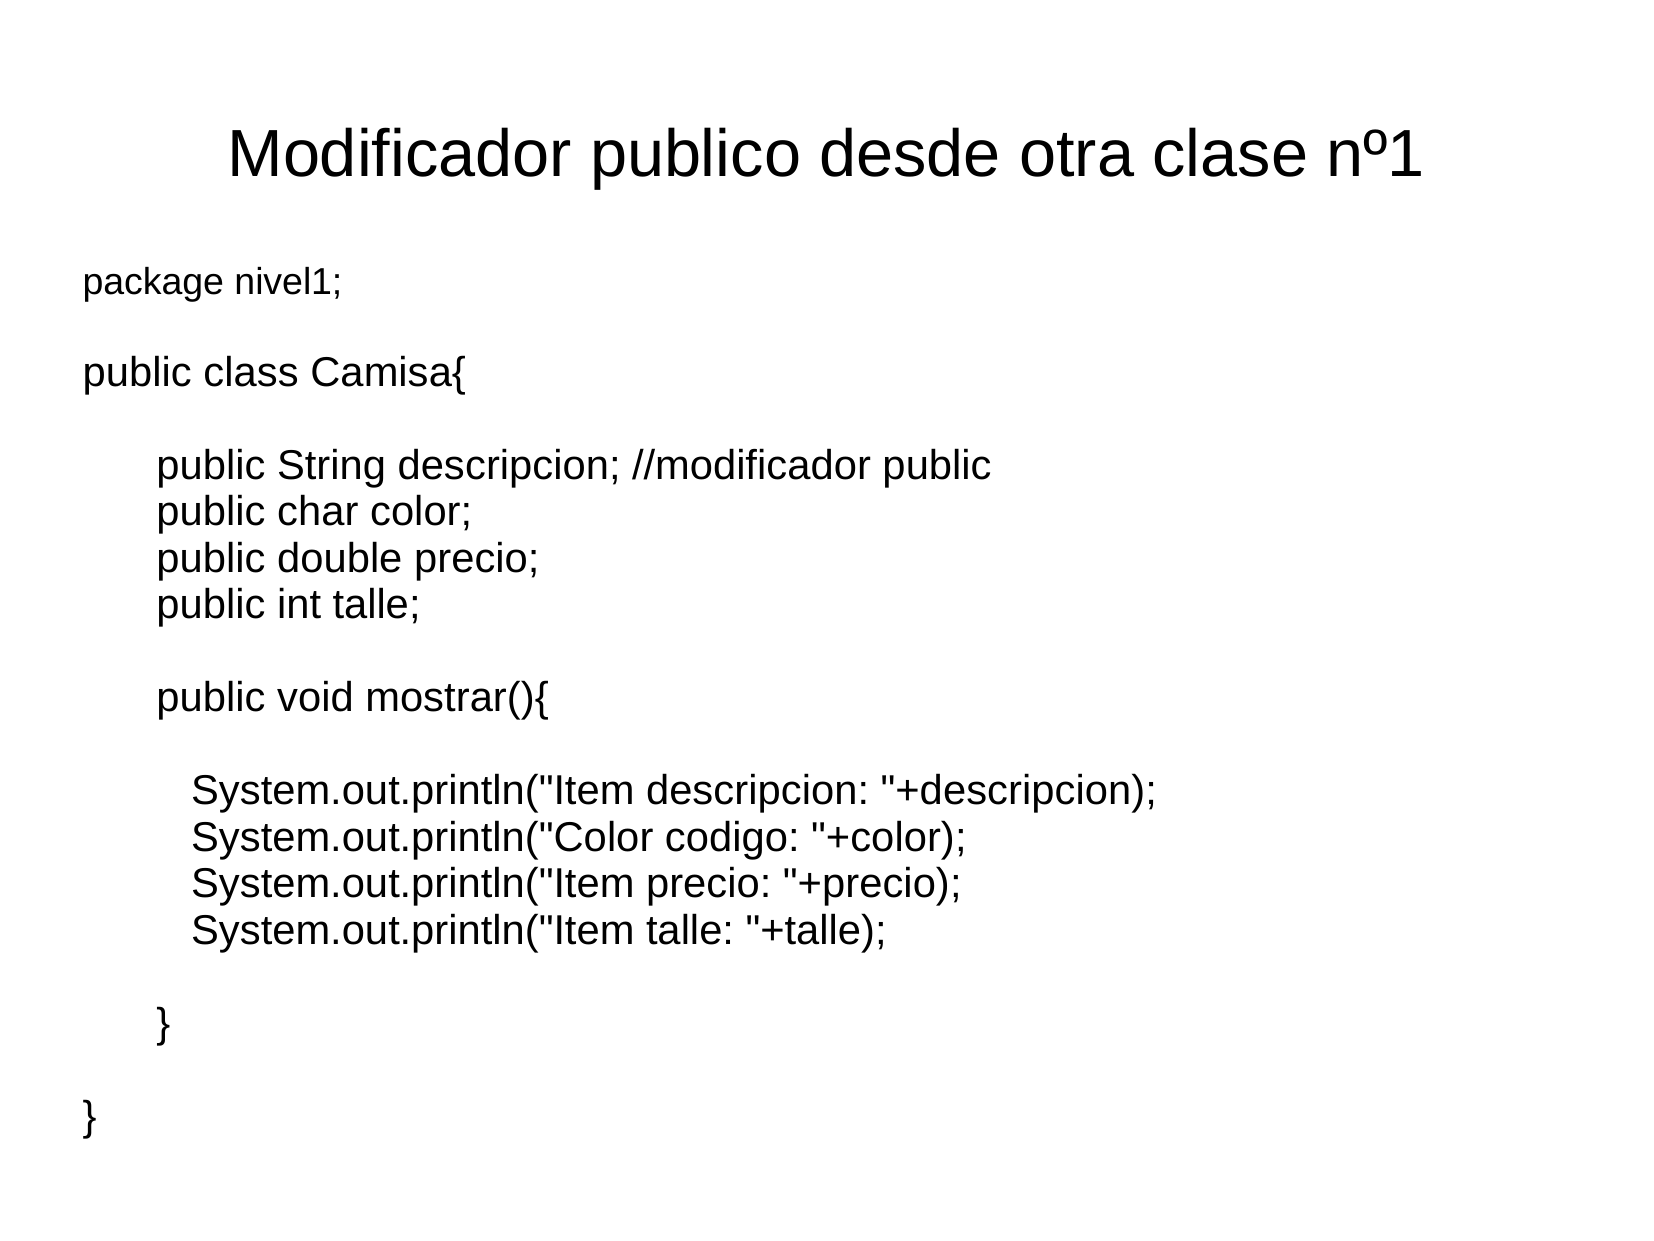

# Modificador publico desde otra clase nº1
package nivel1;
public class Camisa{
	public String descripcion; //modificador public
	public char color;
	public double precio;
	public int talle;
	public void mostrar(){
	 System.out.println("Item descripcion: "+descripcion);
	 System.out.println("Color codigo: "+color);
	 System.out.println("Item precio: "+precio);
	 System.out.println("Item talle: "+talle);
	}
}